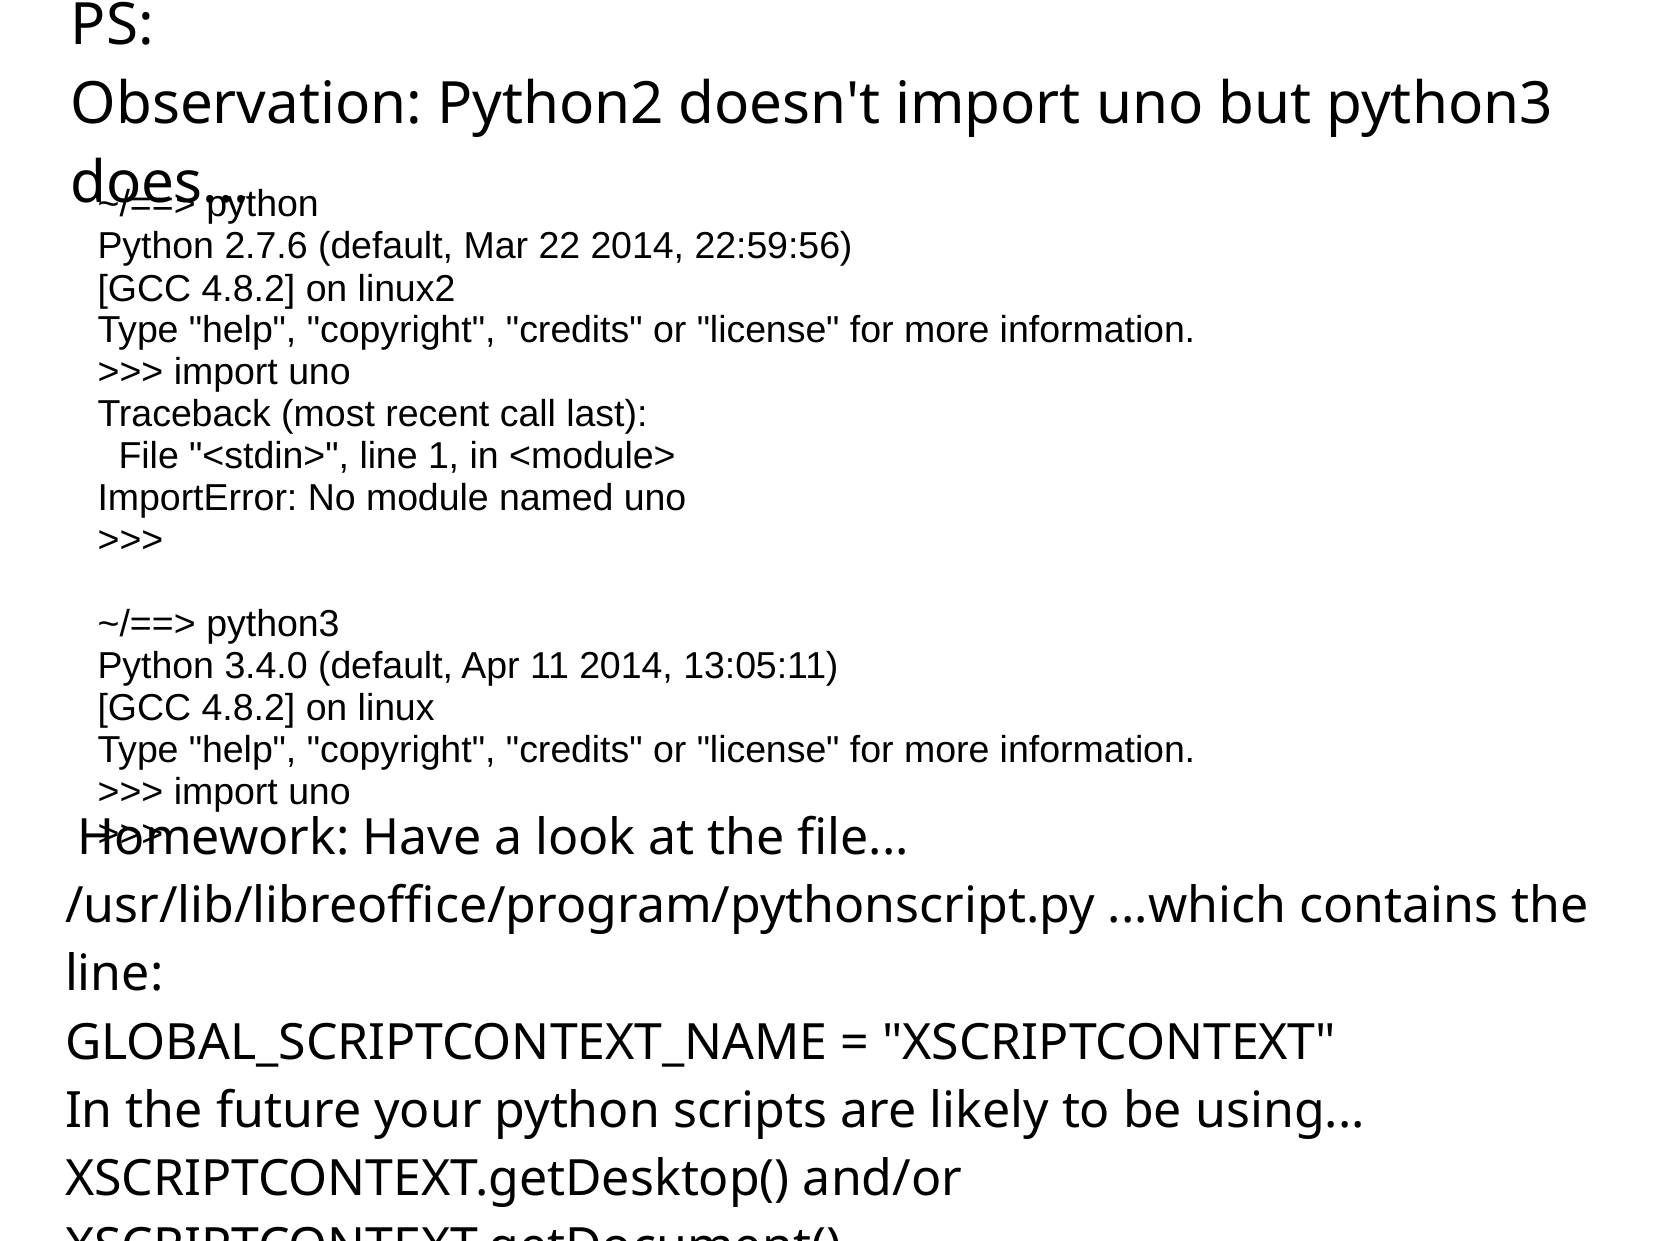

# PS: Observation: Python2 doesn't import uno but python3 does...
~/==> python
Python 2.7.6 (default, Mar 22 2014, 22:59:56)
[GCC 4.8.2] on linux2
Type "help", "copyright", "credits" or "license" for more information.
>>> import uno
Traceback (most recent call last):
 File "<stdin>", line 1, in <module>
ImportError: No module named uno
>>>
~/==> python3
Python 3.4.0 (default, Apr 11 2014, 13:05:11)
[GCC 4.8.2] on linux
Type "help", "copyright", "credits" or "license" for more information.
>>> import uno
>>>
 Homework: Have a look at the file...
/usr/lib/libreoffice/program/pythonscript.py ...which contains the line:
GLOBAL_SCRIPTCONTEXT_NAME = "XSCRIPTCONTEXT"
In the future your python scripts are likely to be using... XSCRIPTCONTEXT.getDesktop() and/or
XSCRIPTCONTEXT.getDocument()